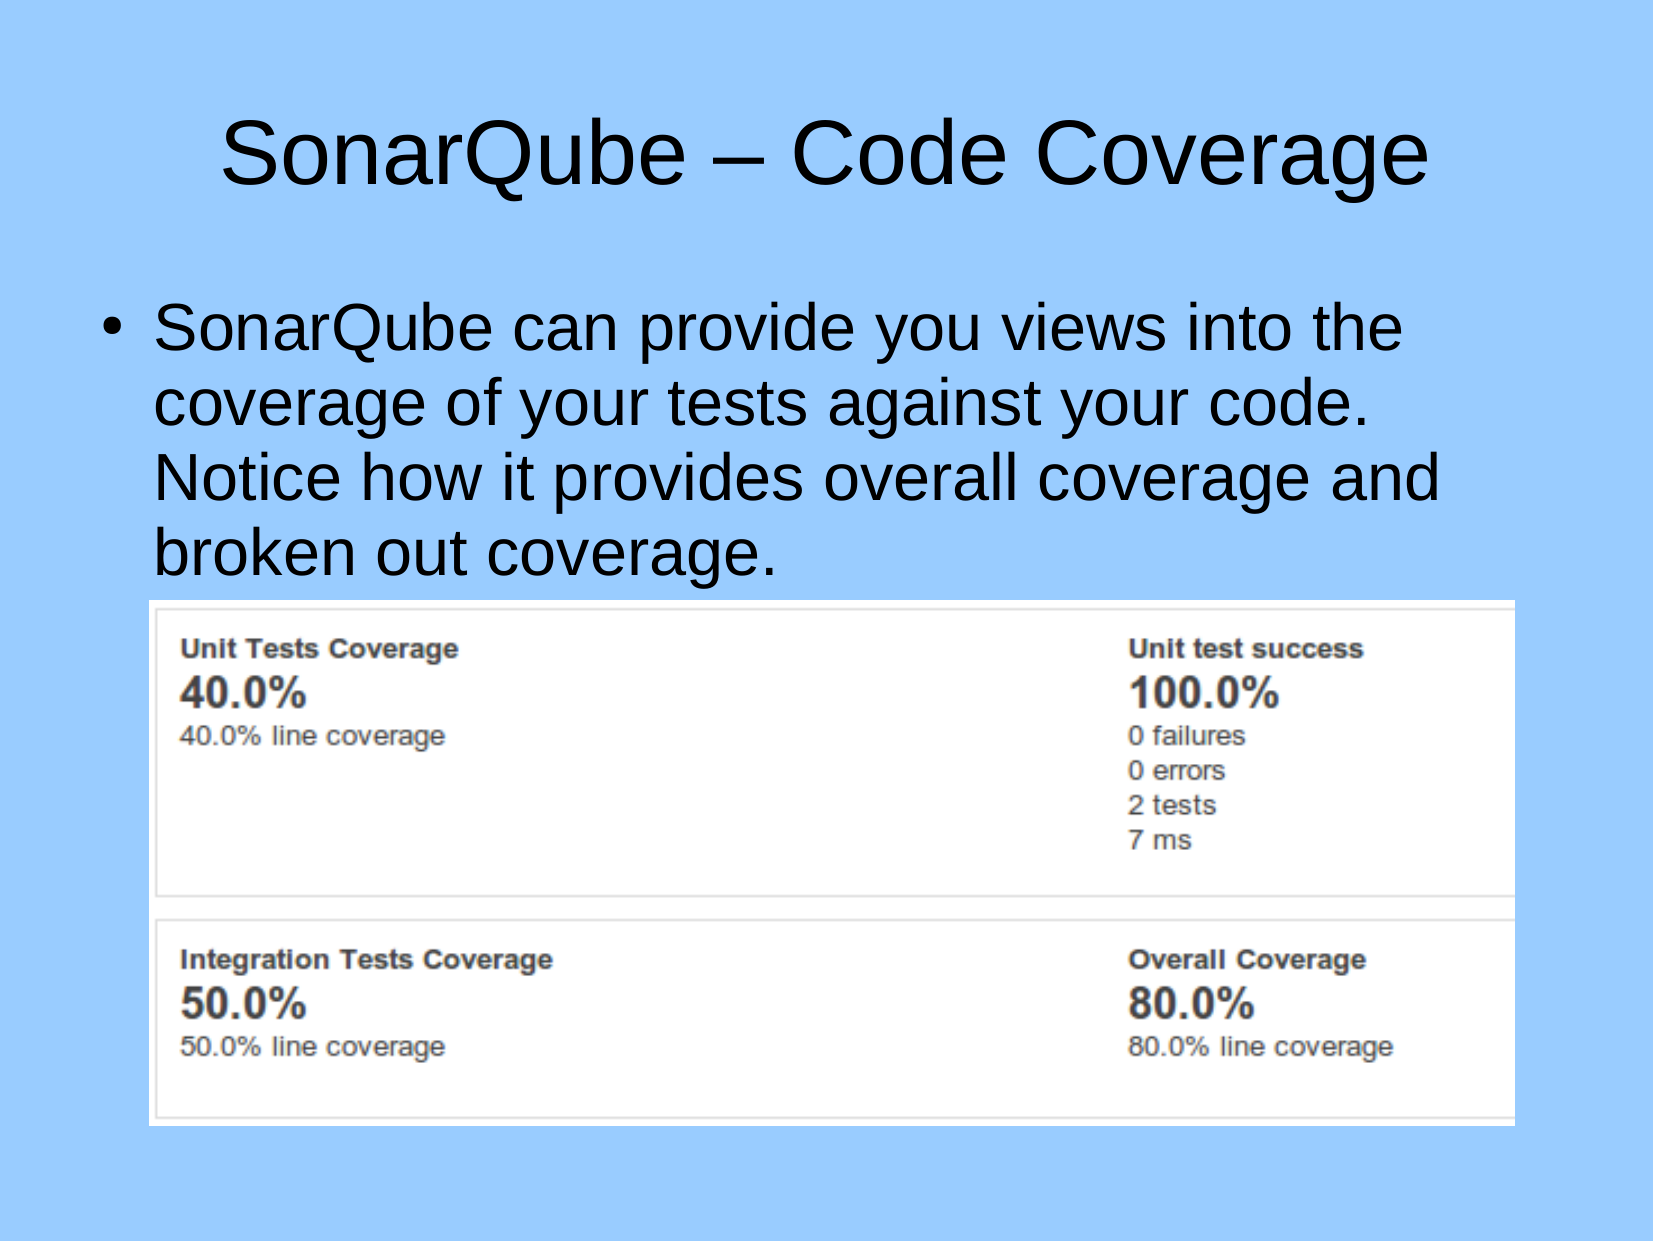

# SonarQube – Code Coverage
SonarQube can provide you views into the coverage of your tests against your code. Notice how it provides overall coverage and broken out coverage.